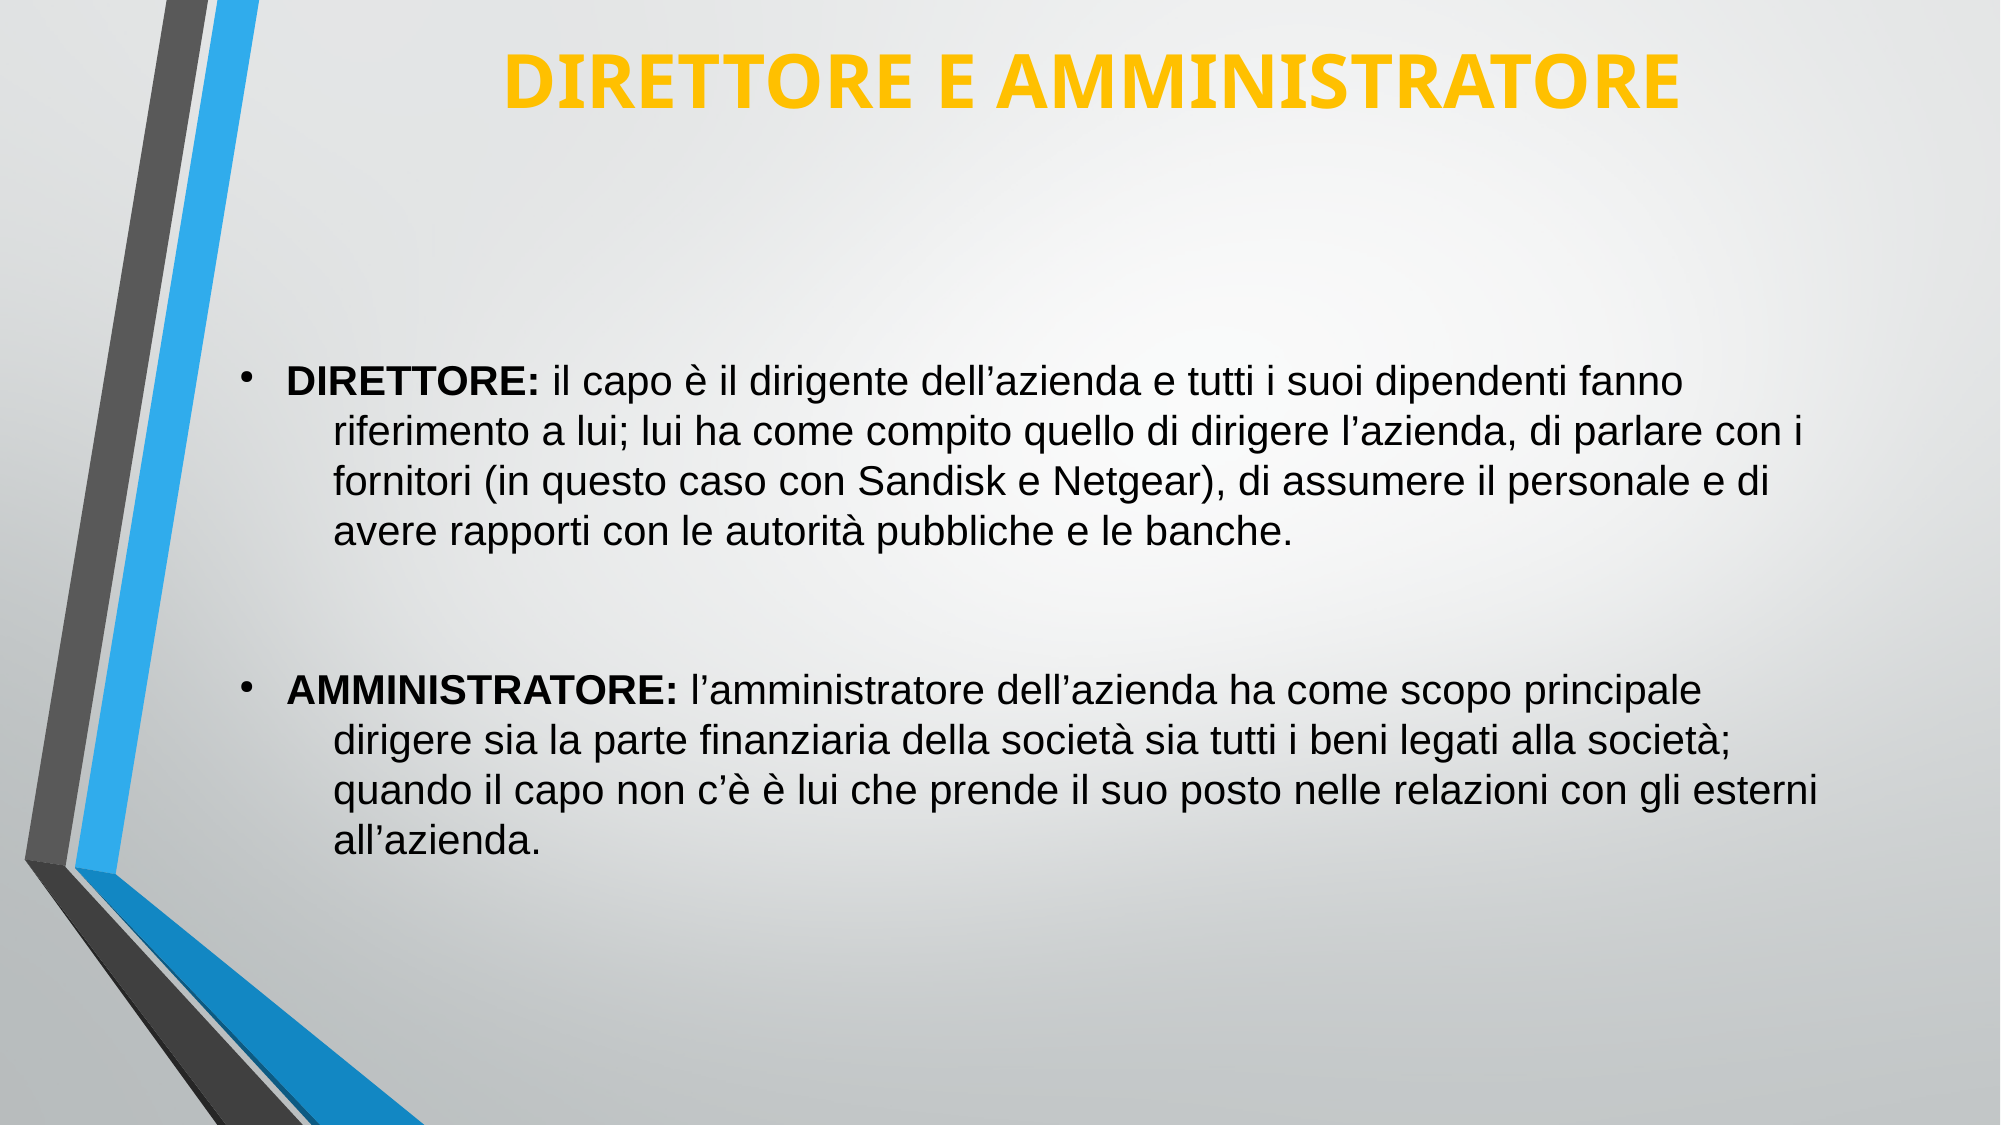

# DIRETTORE E AMMINISTRATORE
DIRETTORE: il capo è il dirigente dell’azienda e tutti i suoi dipendenti fanno riferimento a lui; lui ha come compito quello di dirigere l’azienda, di parlare con i fornitori (in questo caso con Sandisk e Netgear), di assumere il personale e di avere rapporti con le autorità pubbliche e le banche.
AMMINISTRATORE: l’amministratore dell’azienda ha come scopo principale dirigere sia la parte finanziaria della società sia tutti i beni legati alla società; quando il capo non c’è è lui che prende il suo posto nelle relazioni con gli esterni all’azienda.